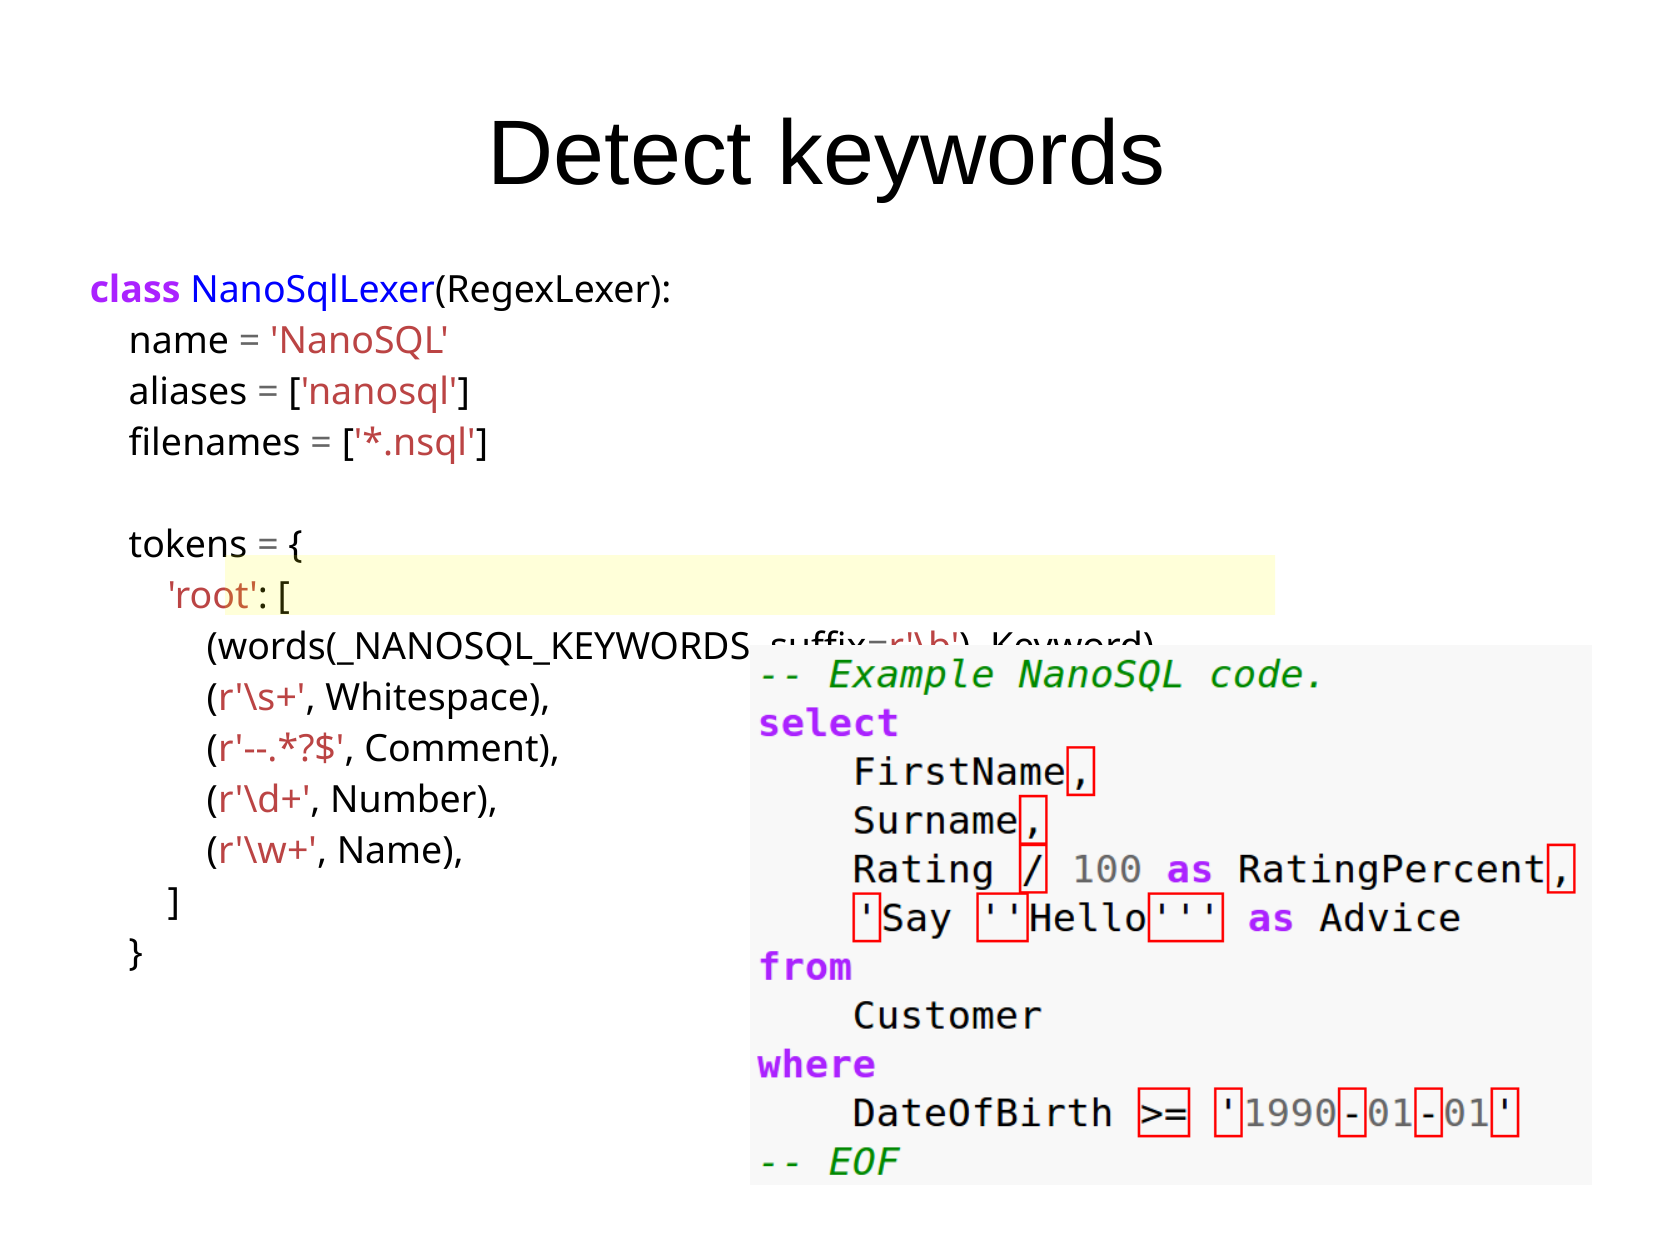

# Detect keywords
class NanoSqlLexer(RegexLexer):
 name = 'NanoSQL'
 aliases = ['nanosql']
 filenames = ['*.nsql']
 tokens = {
 'root': [
 (words(_NANOSQL_KEYWORDS, suffix=r'\b'), Keyword),
 (r'\s+', Whitespace),
 (r'--.*?$', Comment),
 (r'\d+', Number),
 (r'\w+', Name),
 ]
 }